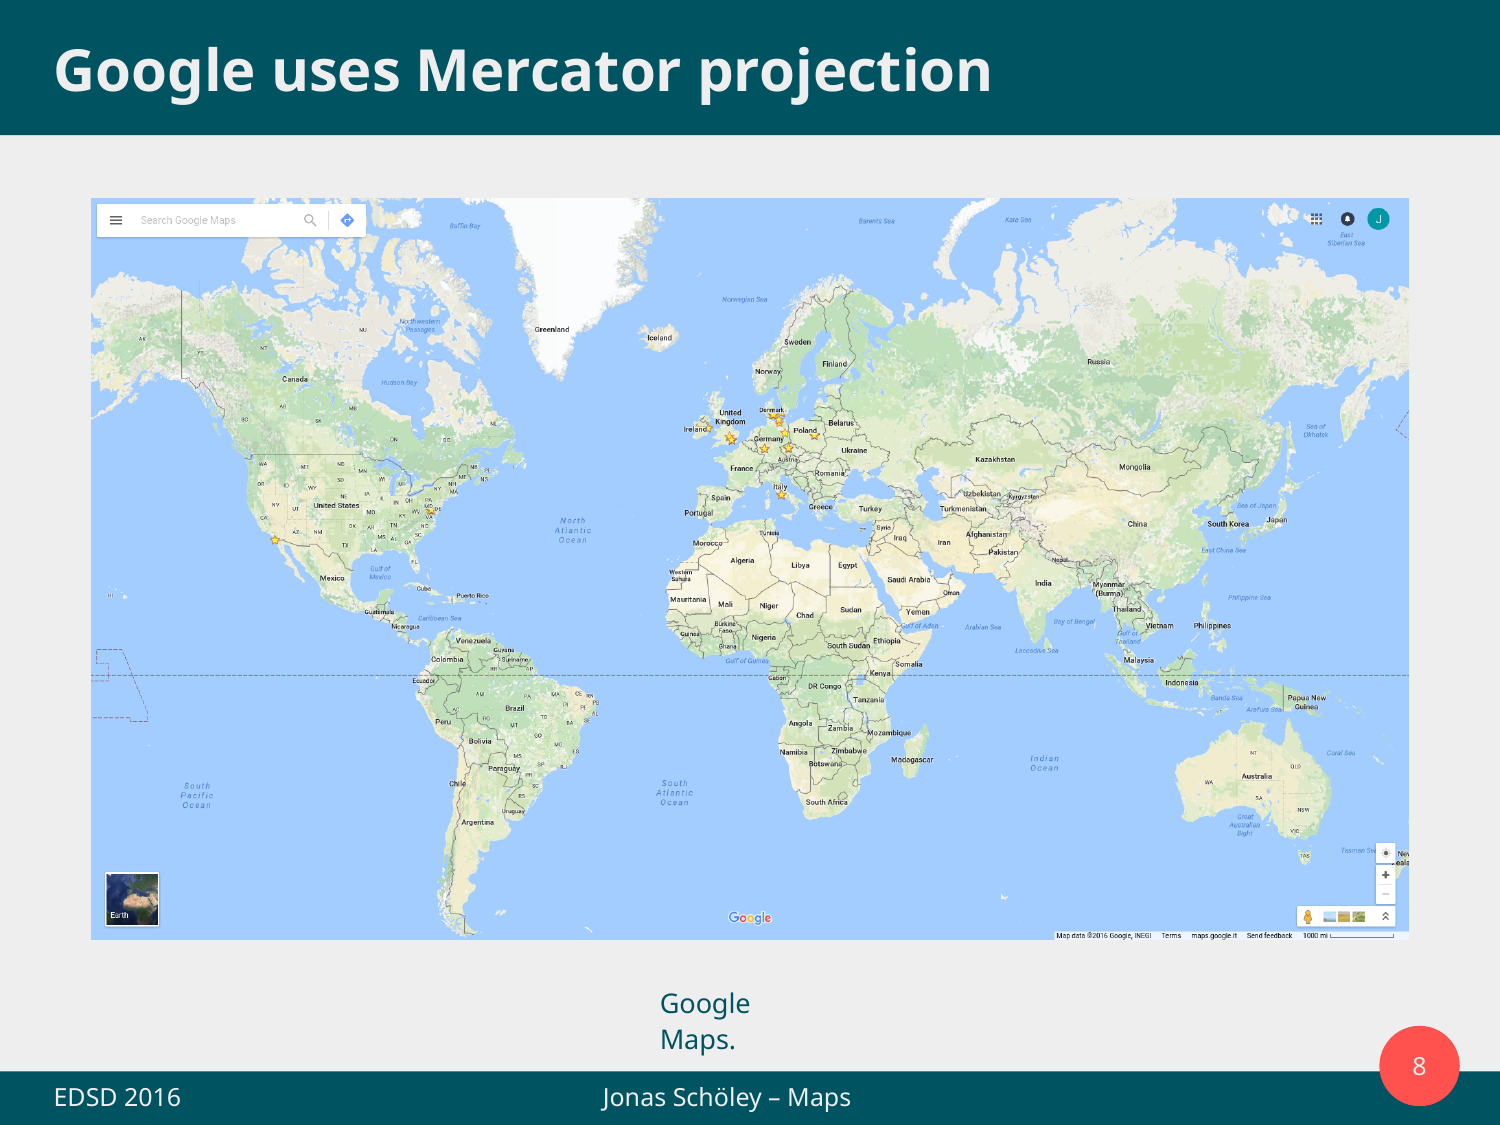

# Google uses Mercator projection
Google Maps.
8
EDSD 2016
Jonas Schöley – Maps